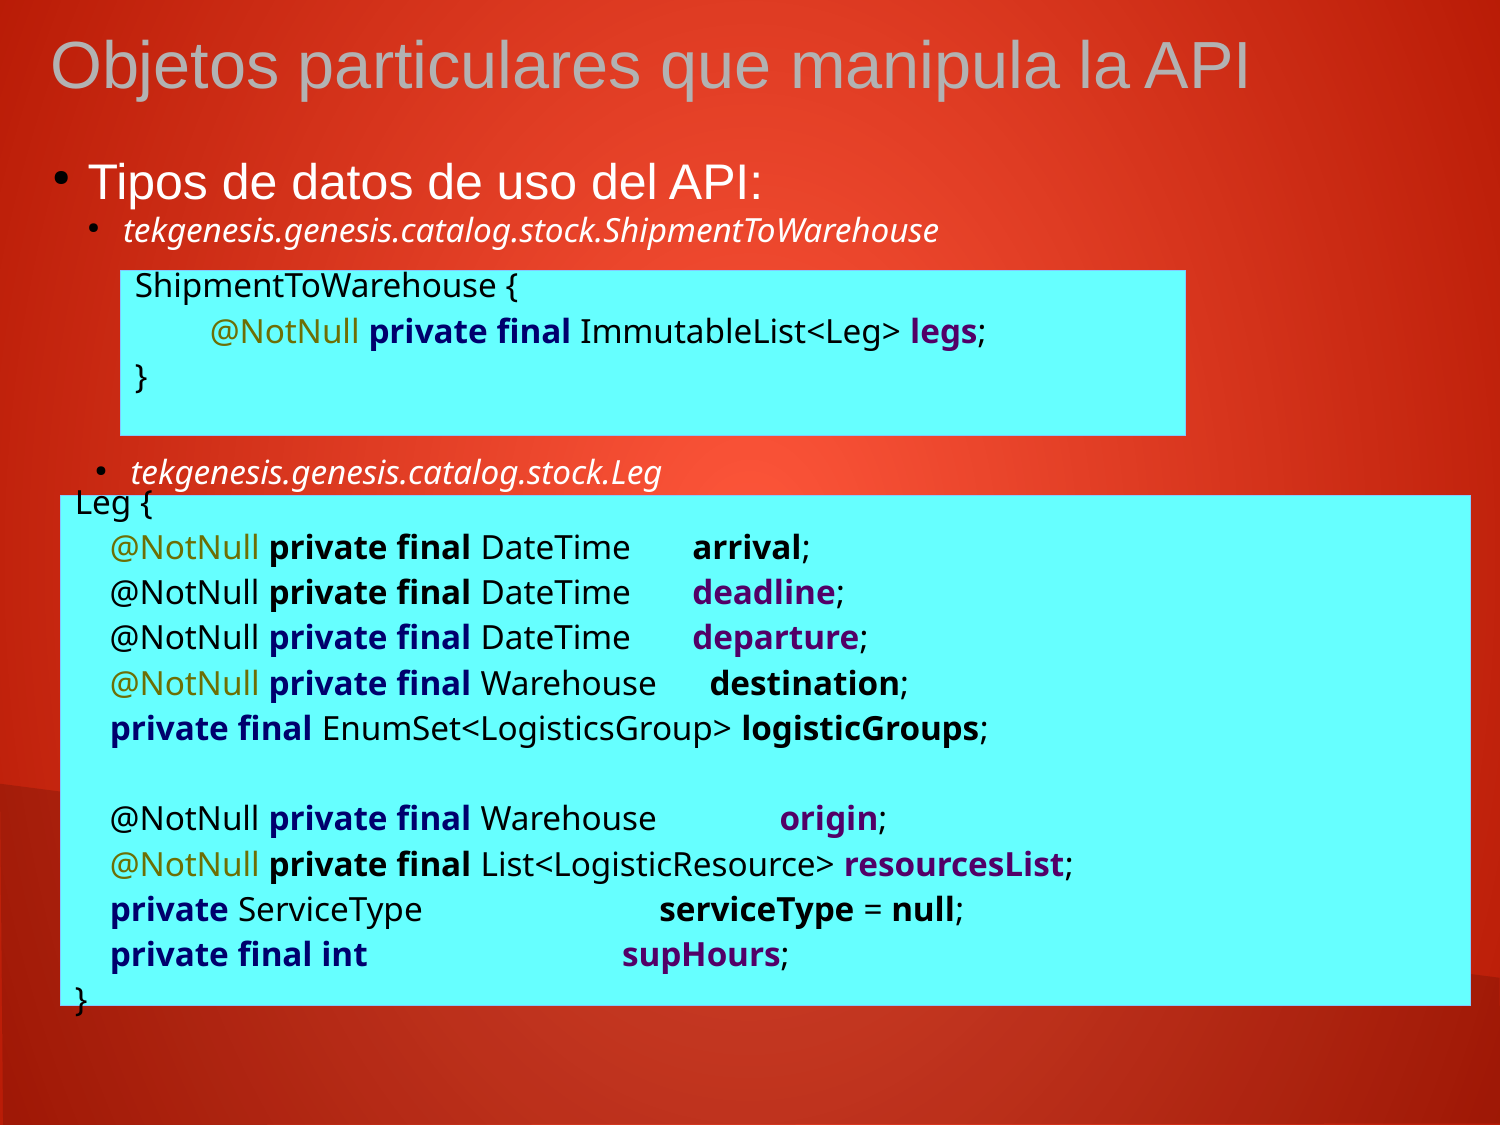

Objetos particulares que manipula la API
Tipos de datos de uso del API:
tekgenesis.genesis.catalog.stock.ShipmentToWarehouse
ShipmentToWarehouse {
	@NotNull private final ImmutableList<Leg> legs;
}
tekgenesis.genesis.catalog.stock.Leg
Leg {
 @NotNull private final DateTime arrival;
 @NotNull private final DateTime deadline;
 @NotNull private final DateTime departure;
 @NotNull private final Warehouse destination;
 private final EnumSet<LogisticsGroup> logisticGroups;
 @NotNull private final Warehouse origin;
 @NotNull private final List<LogisticResource> resourcesList;
 private ServiceType serviceType = null;
 private final int supHours;
}